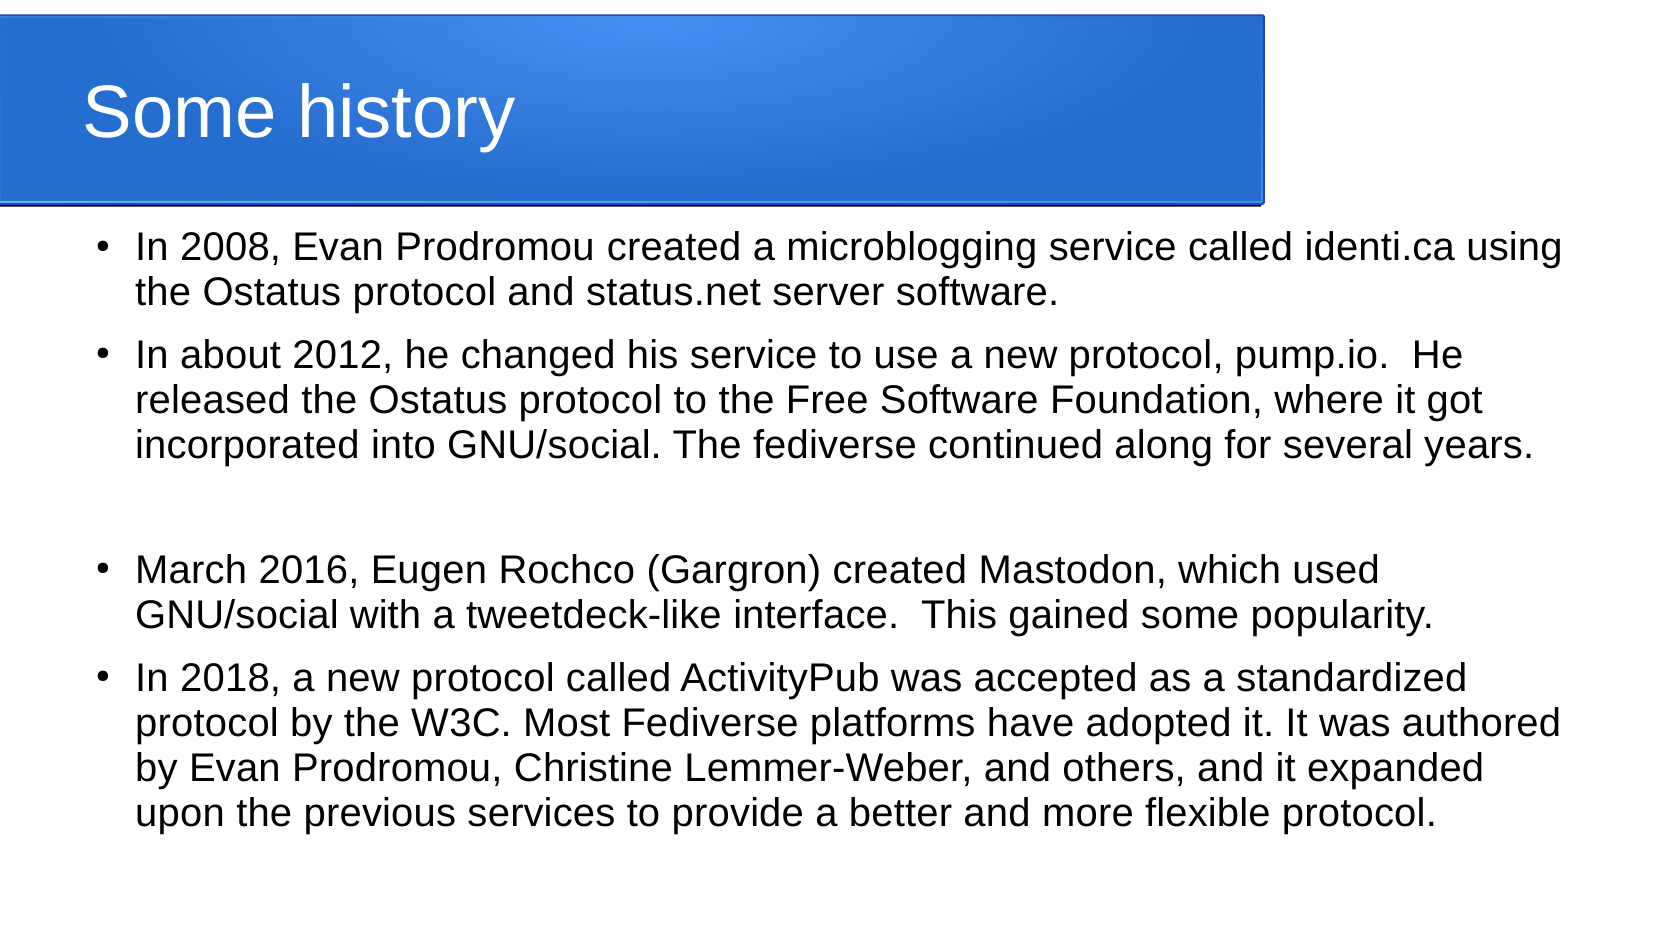

# Some history
In 2008, Evan Prodromou created a microblogging service called identi.ca using the Ostatus protocol and status.net server software.
In about 2012, he changed his service to use a new protocol, pump.io. He released the Ostatus protocol to the Free Software Foundation, where it got incorporated into GNU/social. The fediverse continued along for several years.
March 2016, Eugen Rochco (Gargron) created Mastodon, which used GNU/social with a tweetdeck-like interface. This gained some popularity.
In 2018, a new protocol called ActivityPub was accepted as a standardized protocol by the W3C. Most Fediverse platforms have adopted it. It was authored by Evan Prodromou, Christine Lemmer-Weber, and others, and it expanded upon the previous services to provide a better and more flexible protocol.